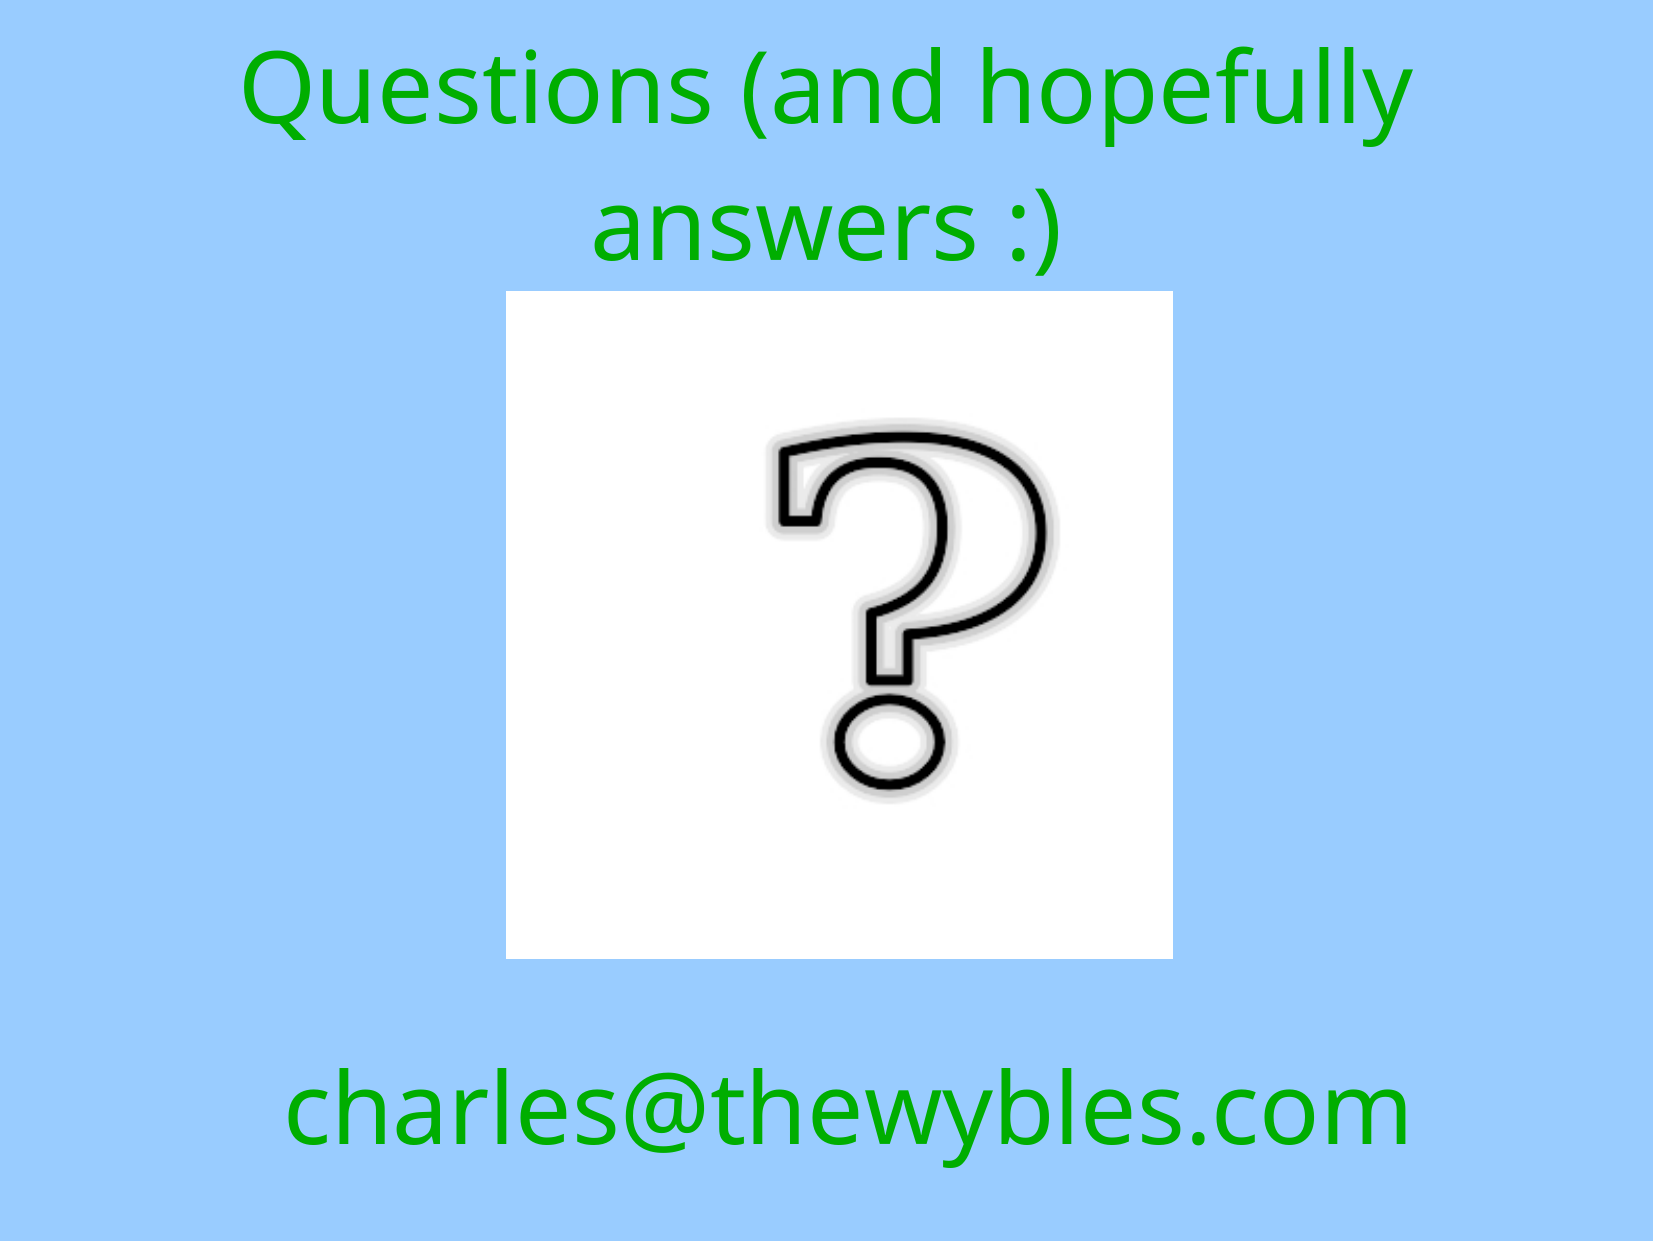

# Questions (and hopefully answers :)
charles@thewybles.com